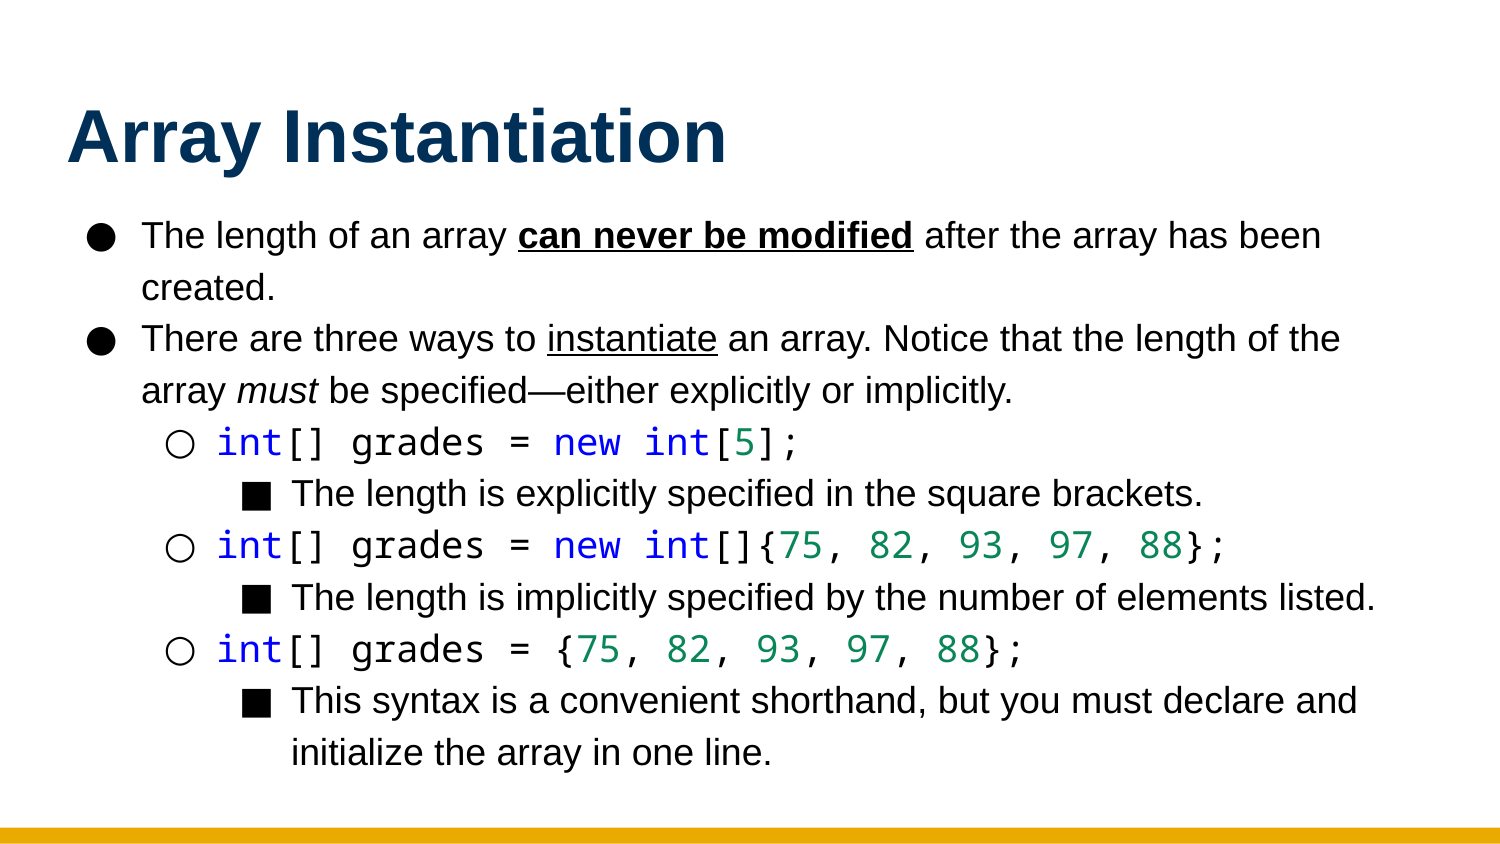

# Array Instantiation
The length of an array can never be modified after the array has been created.
There are three ways to instantiate an array. Notice that the length of the array must be specified—either explicitly or implicitly.
int[] grades = new int[5];
The length is explicitly specified in the square brackets.
int[] grades = new int[]{75, 82, 93, 97, 88};
The length is implicitly specified by the number of elements listed.
int[] grades = {75, 82, 93, 97, 88};
This syntax is a convenient shorthand, but you must declare and initialize the array in one line.